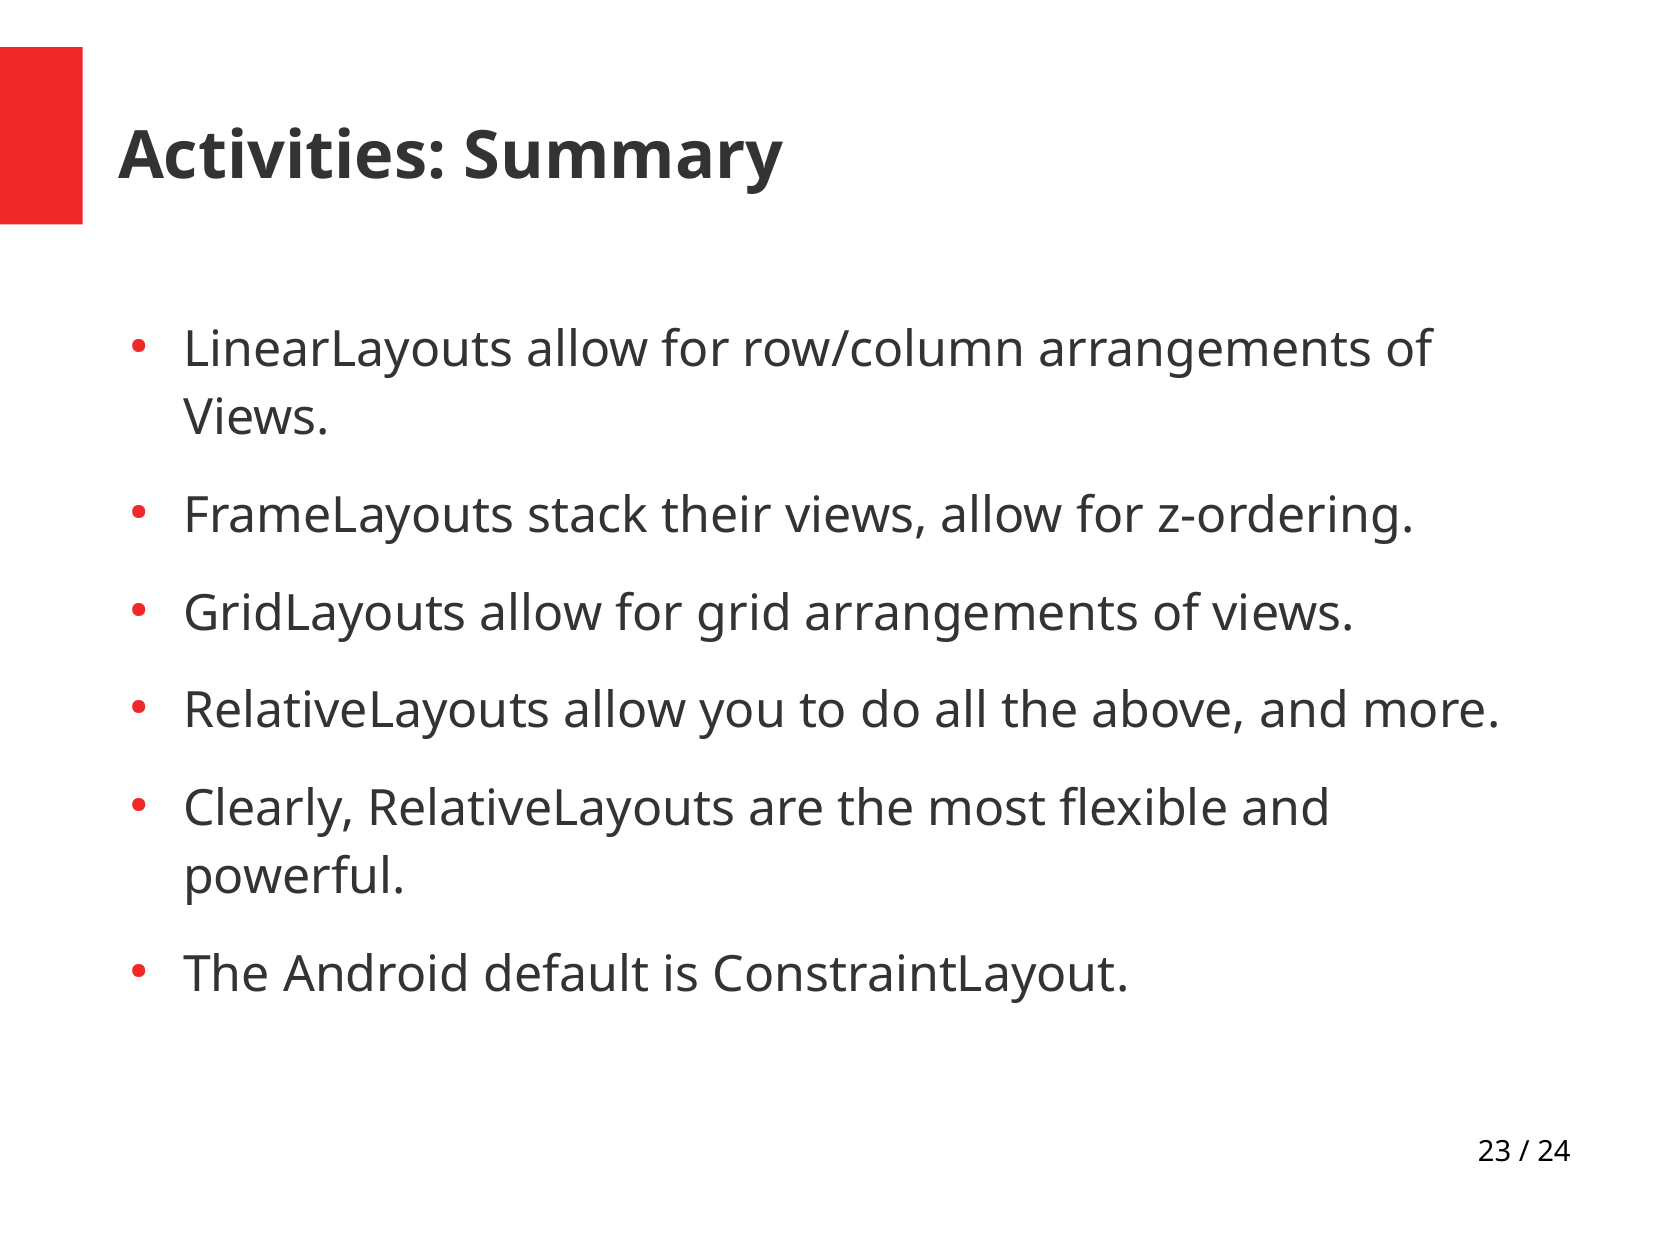

# Activities: Summary
LinearLayouts allow for row/column arrangements of Views.
FrameLayouts stack their views, allow for z-ordering.
GridLayouts allow for grid arrangements of views.
RelativeLayouts allow you to do all the above, and more.
Clearly, RelativeLayouts are the most flexible and powerful.
The Android default is ConstraintLayout.
23